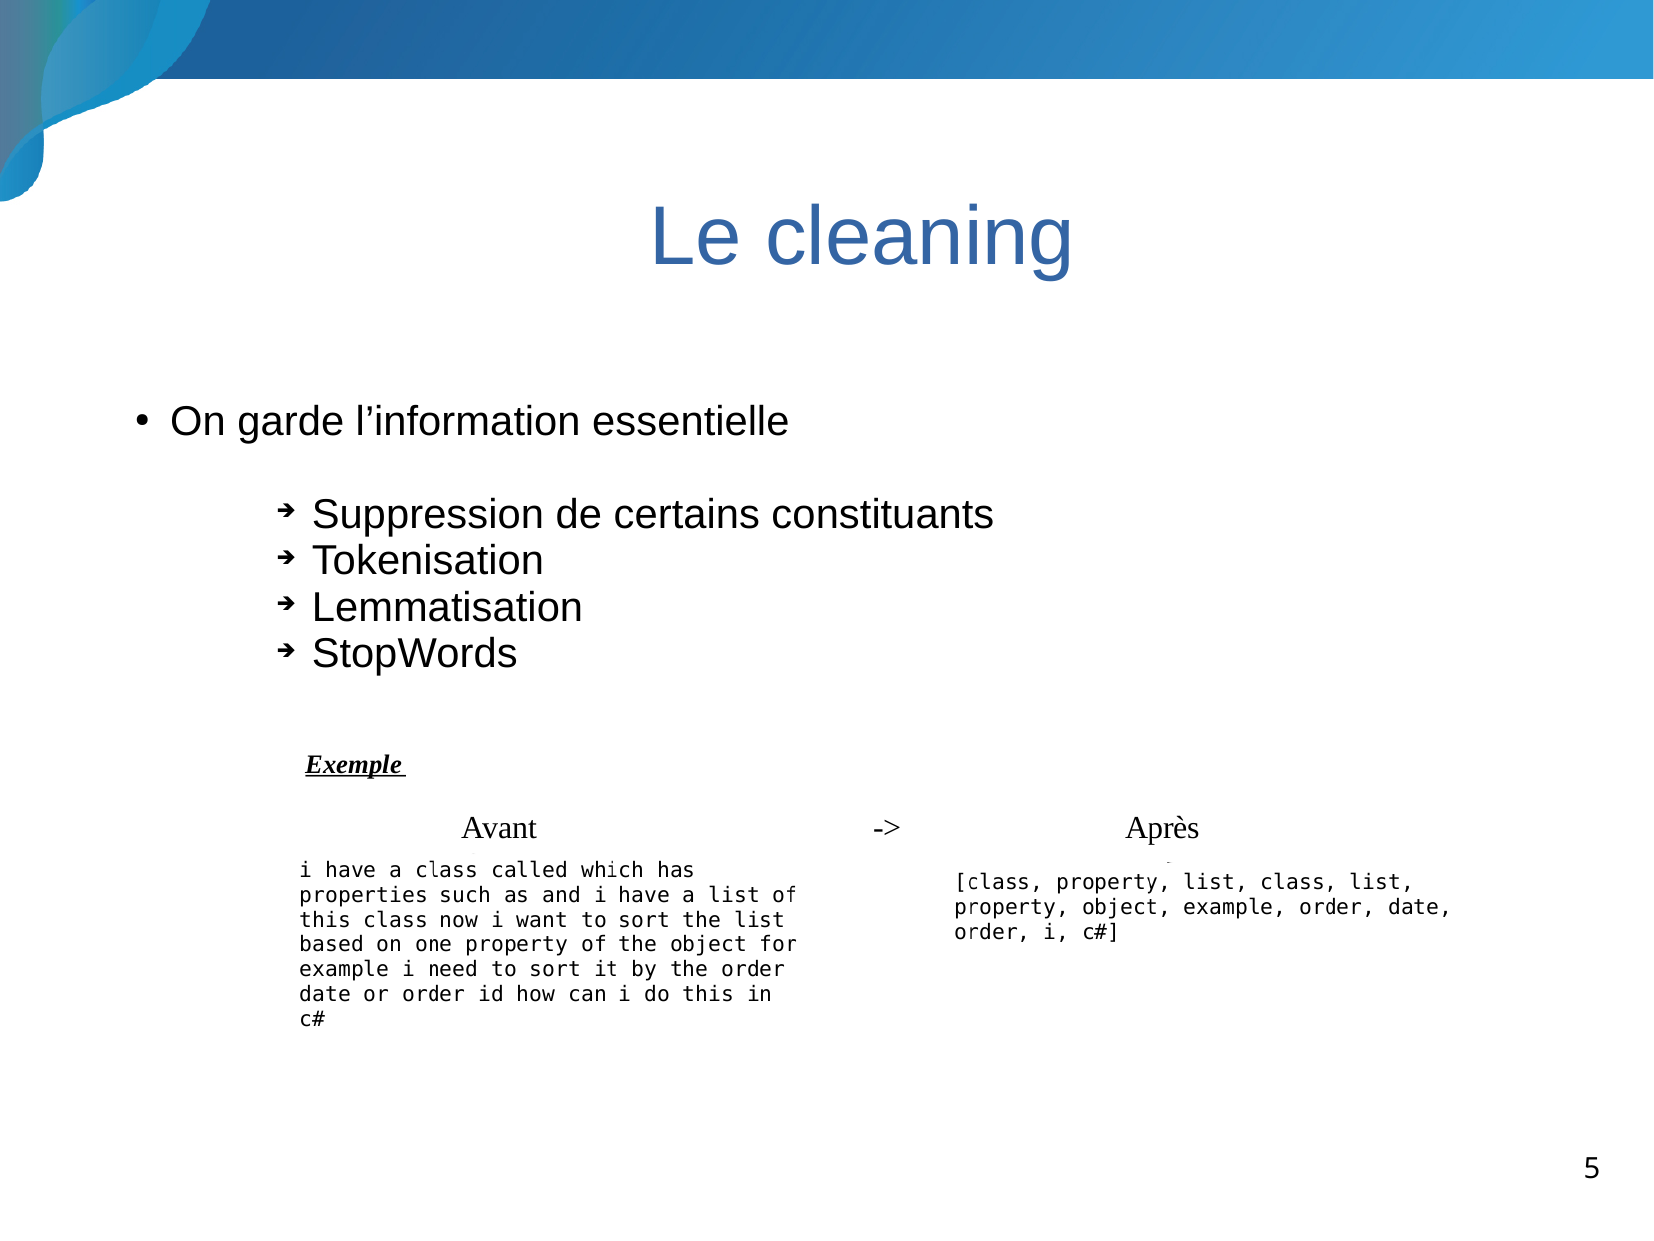

# Le cleaning
On garde l’information essentielle
Suppression de certains constituants
Tokenisation
Lemmatisation
StopWords
5